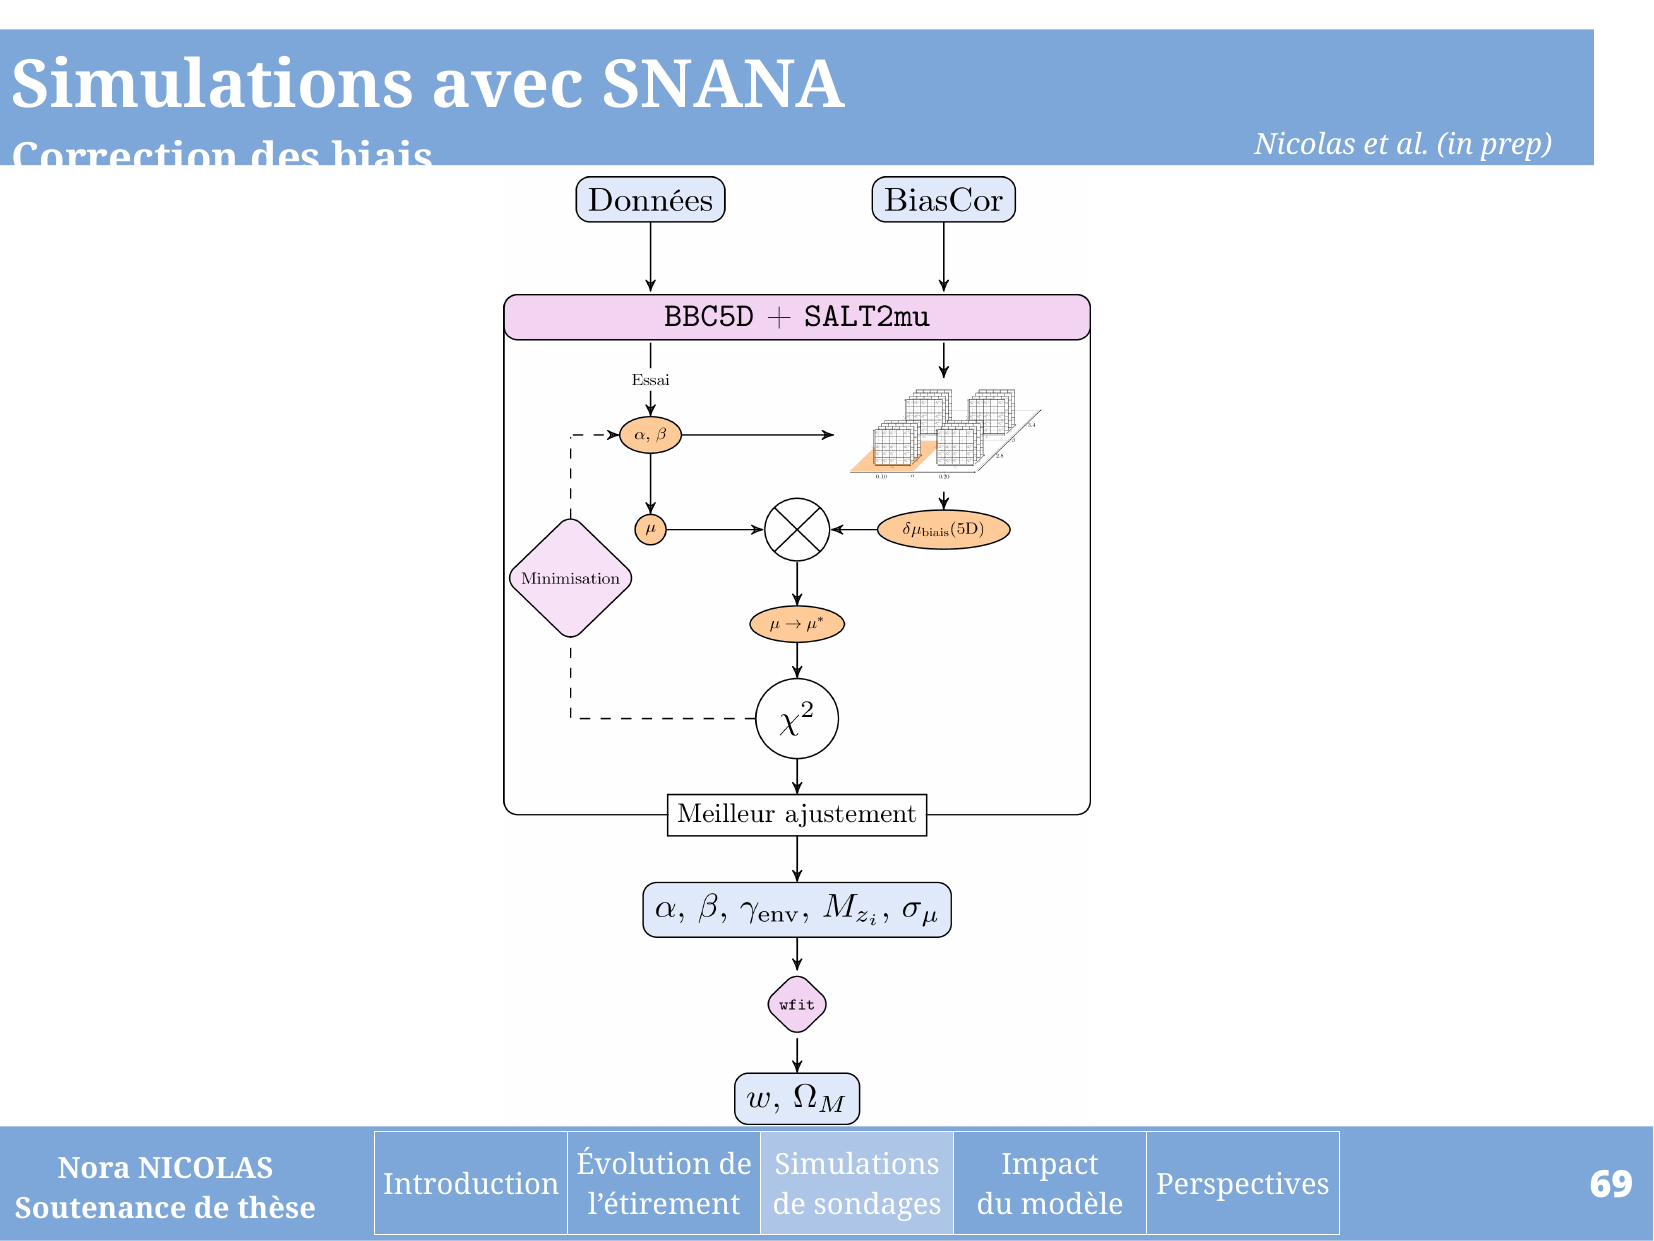

# Simulations avec SNANA Correction des biais
Nicolas et al. (in prep)
69
Introduction
Évolution de
l’étirement
Simulations
de sondages
Impact
du modèle
Perspectives